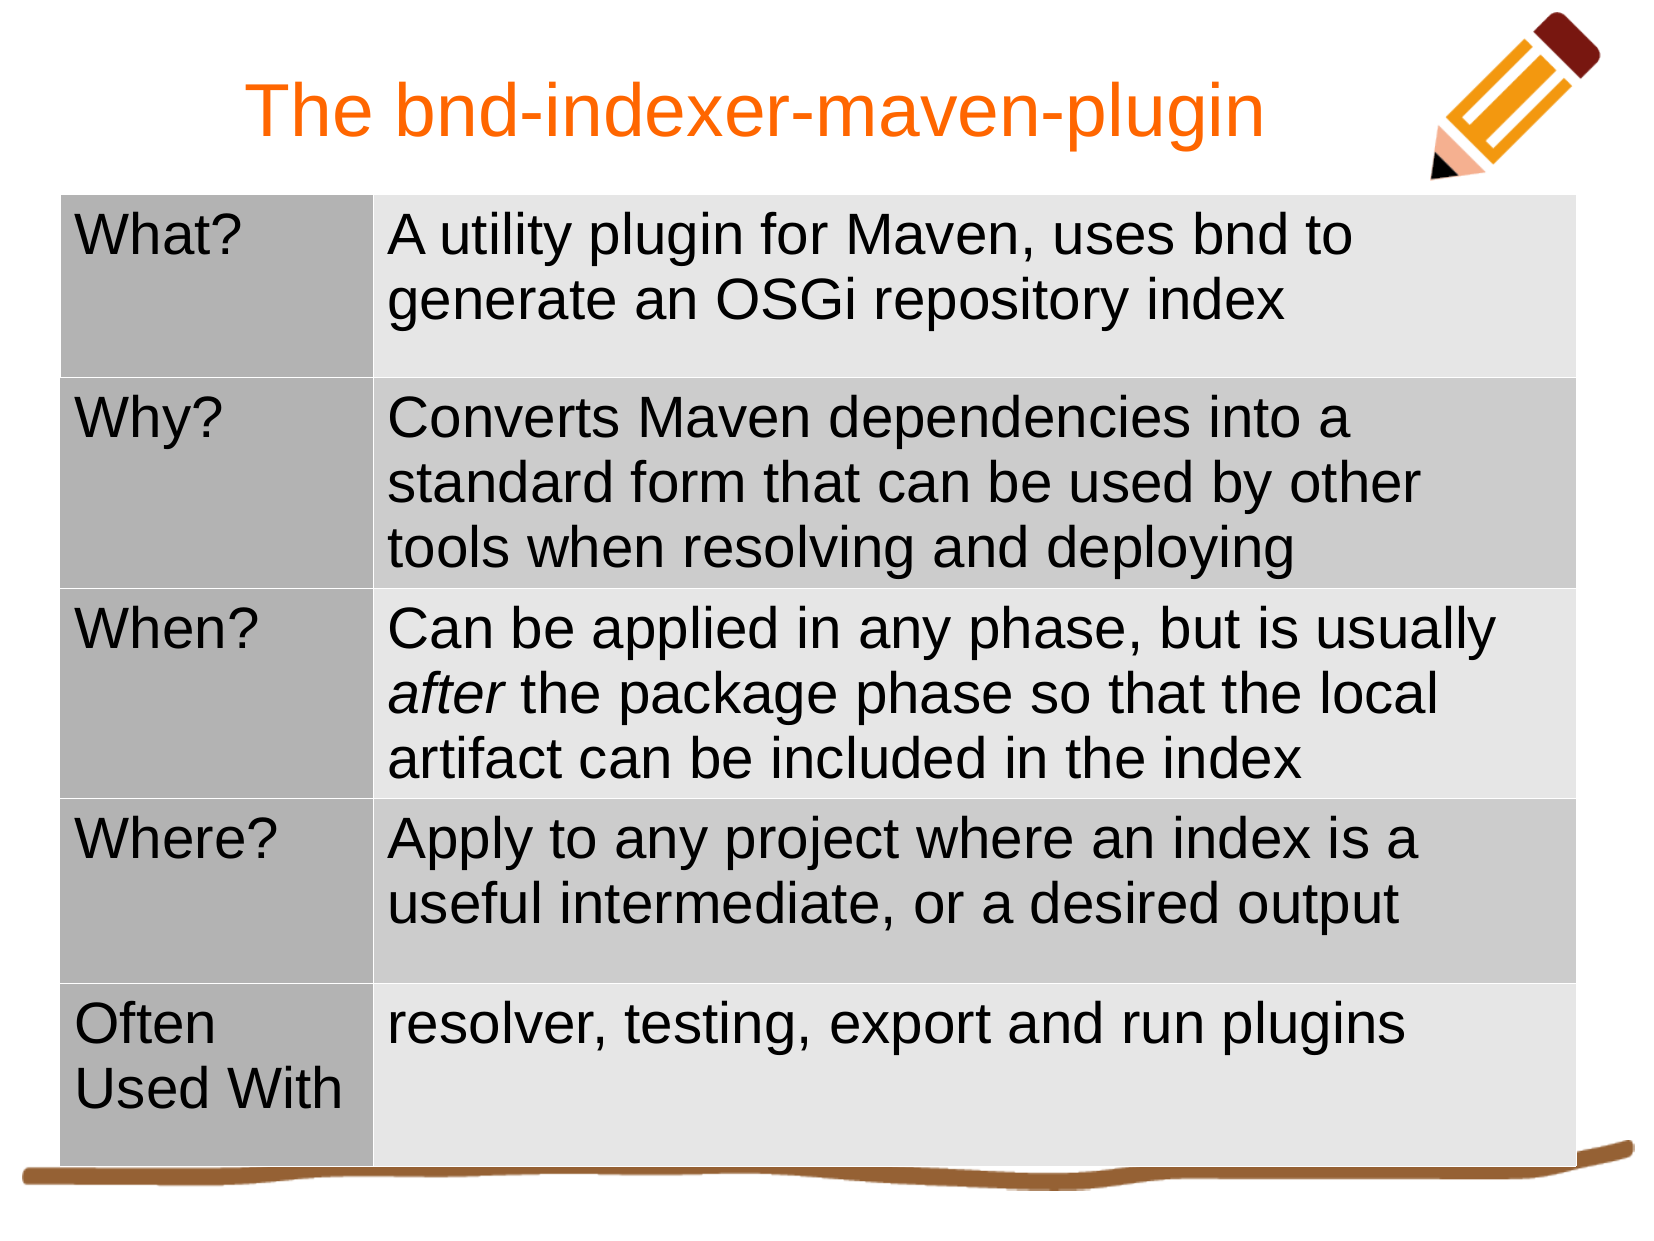

# The bnd-indexer-maven-plugin
| What? | A utility plugin for Maven, uses bnd to generate an OSGi repository index |
| --- | --- |
| Why? | Converts Maven dependencies into a standard form that can be used by other tools when resolving and deploying |
| When? | Can be applied in any phase, but is usually after the package phase so that the local artifact can be included in the index |
| Where? | Apply to any project where an index is a useful intermediate, or a desired output |
| Often Used With | resolver, testing, export and run plugins |